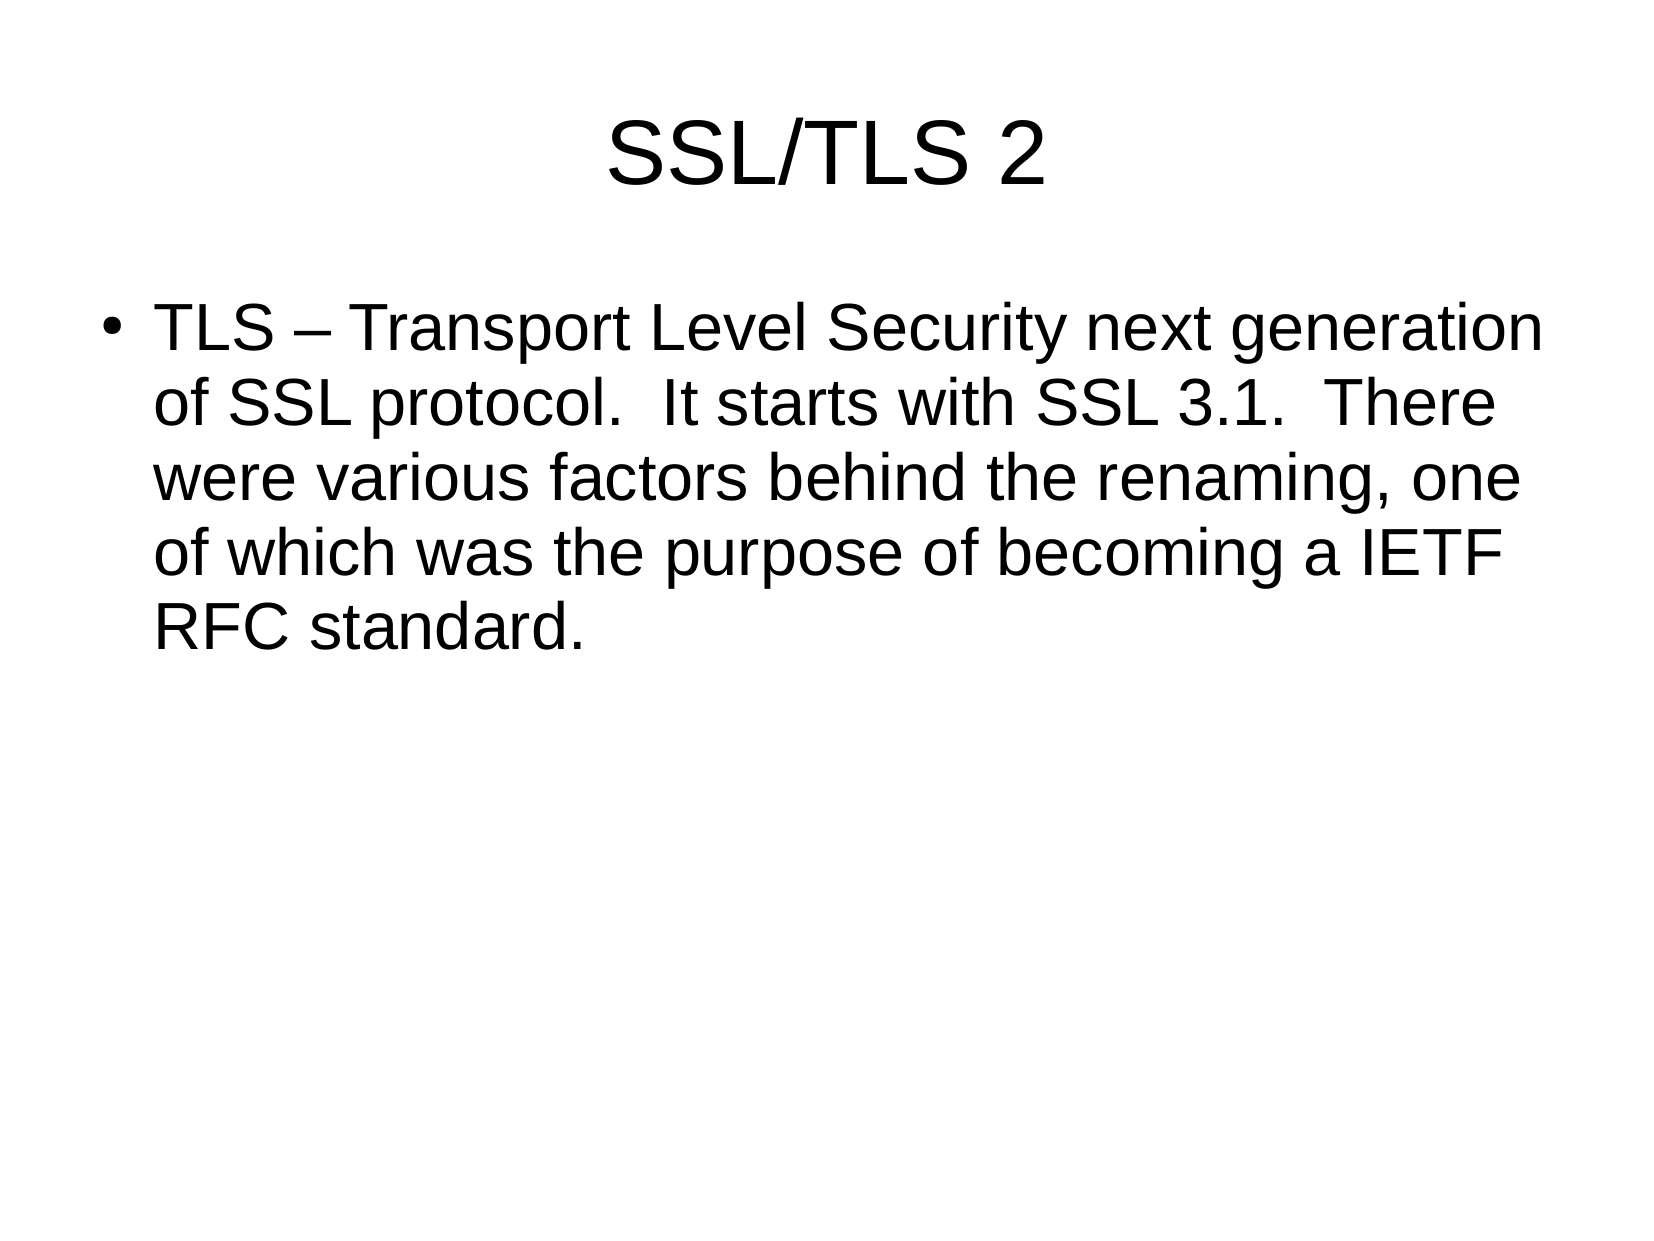

# SSL/TLS 2
TLS – Transport Level Security next generation of SSL protocol. It starts with SSL 3.1. There were various factors behind the renaming, one of which was the purpose of becoming a IETF RFC standard.